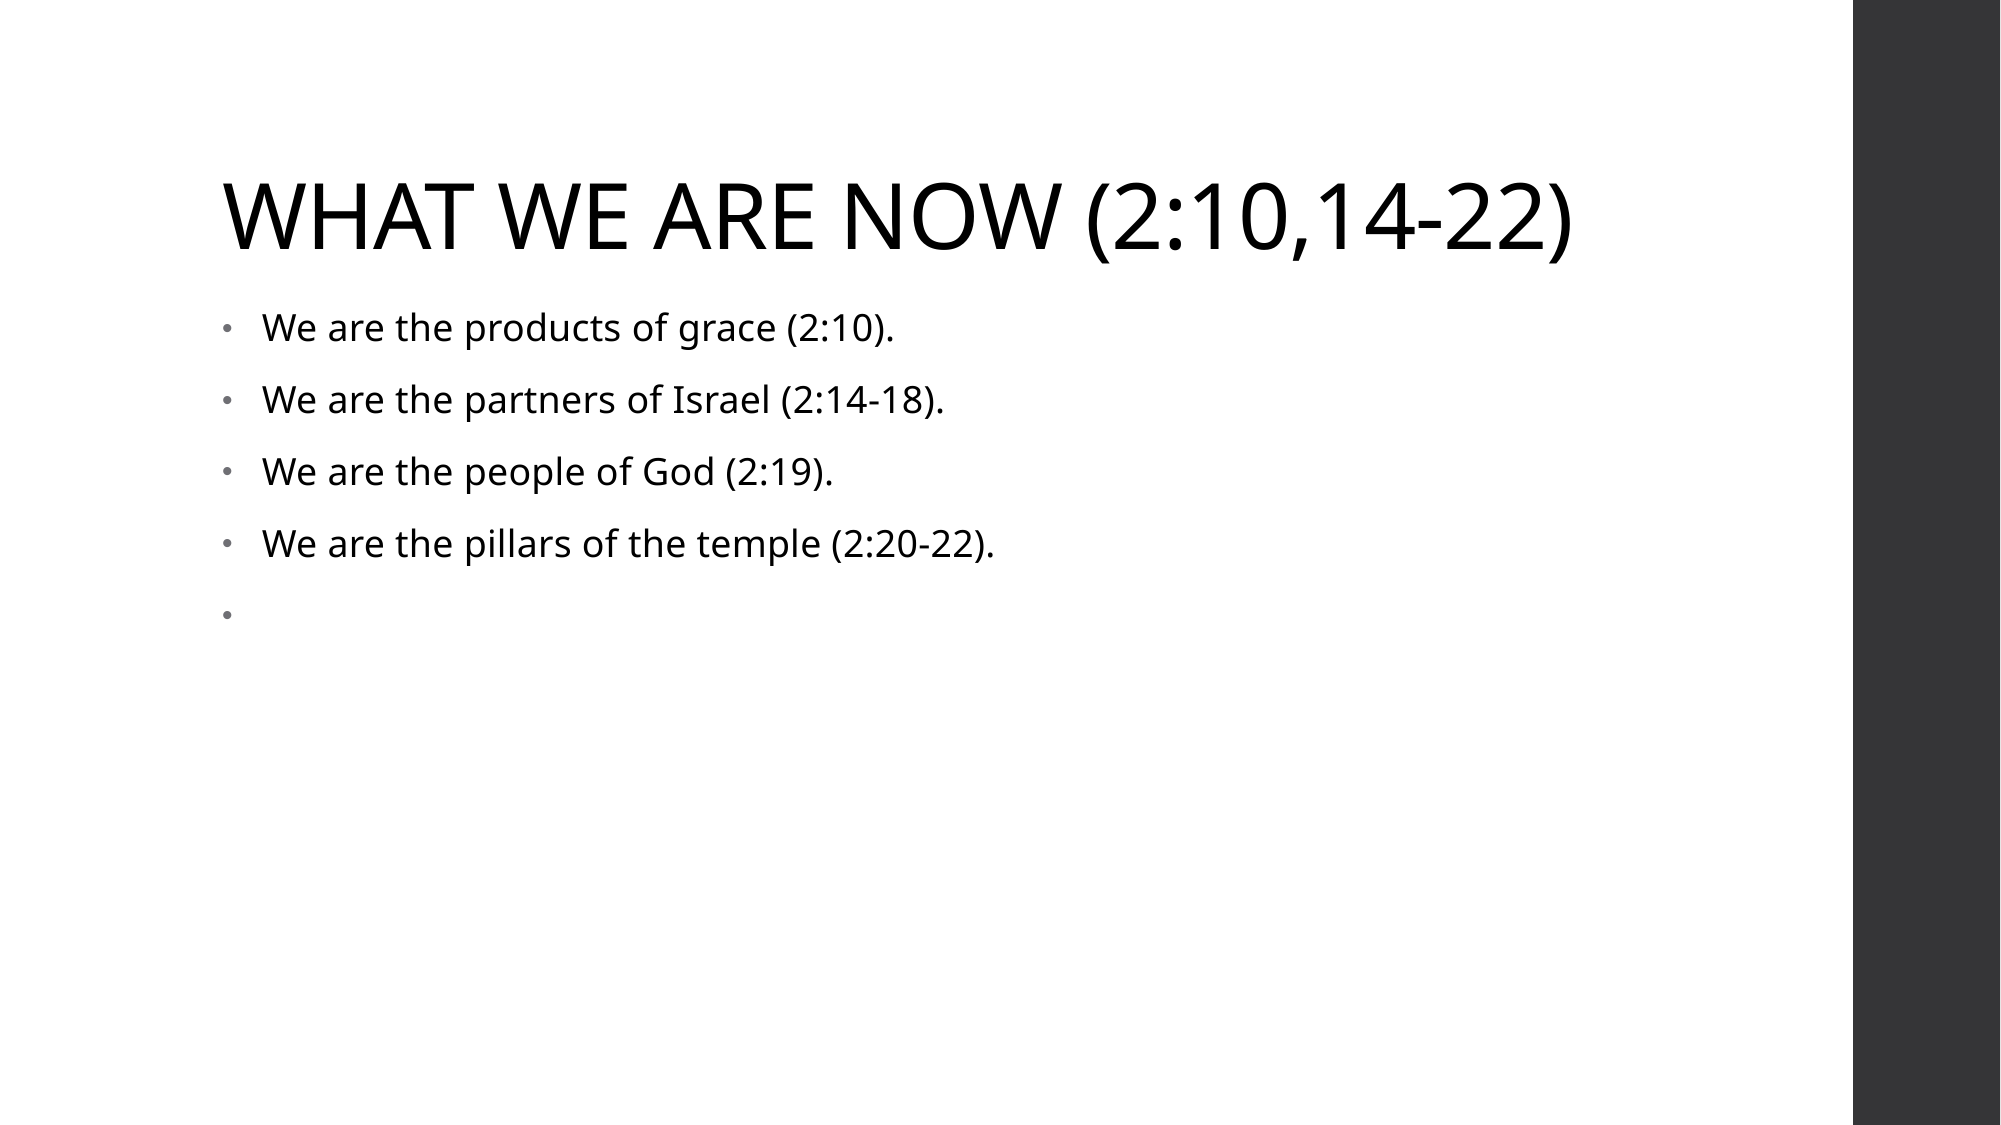

# WHAT WE ARE NOW (2:10,14-22)
 We are the products of grace (2:10).
 We are the partners of Israel (2:14-18).
 We are the people of God (2:19).
 We are the pillars of the temple (2:20-22).